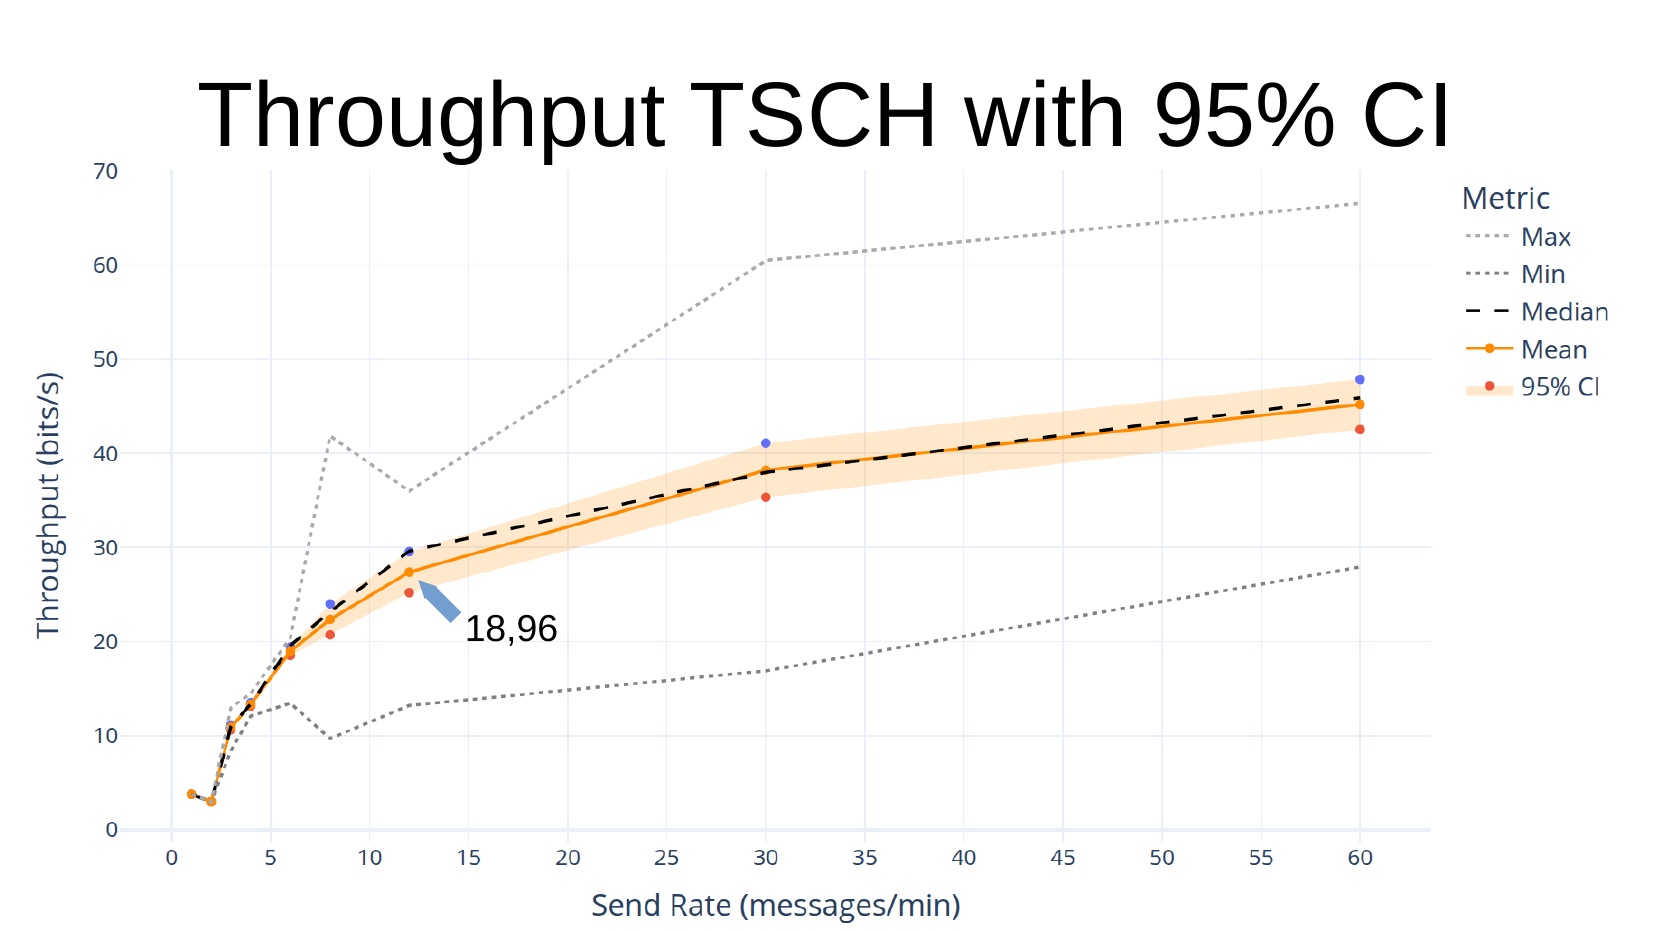

# Throughput TSCH with 95% CI
18,96